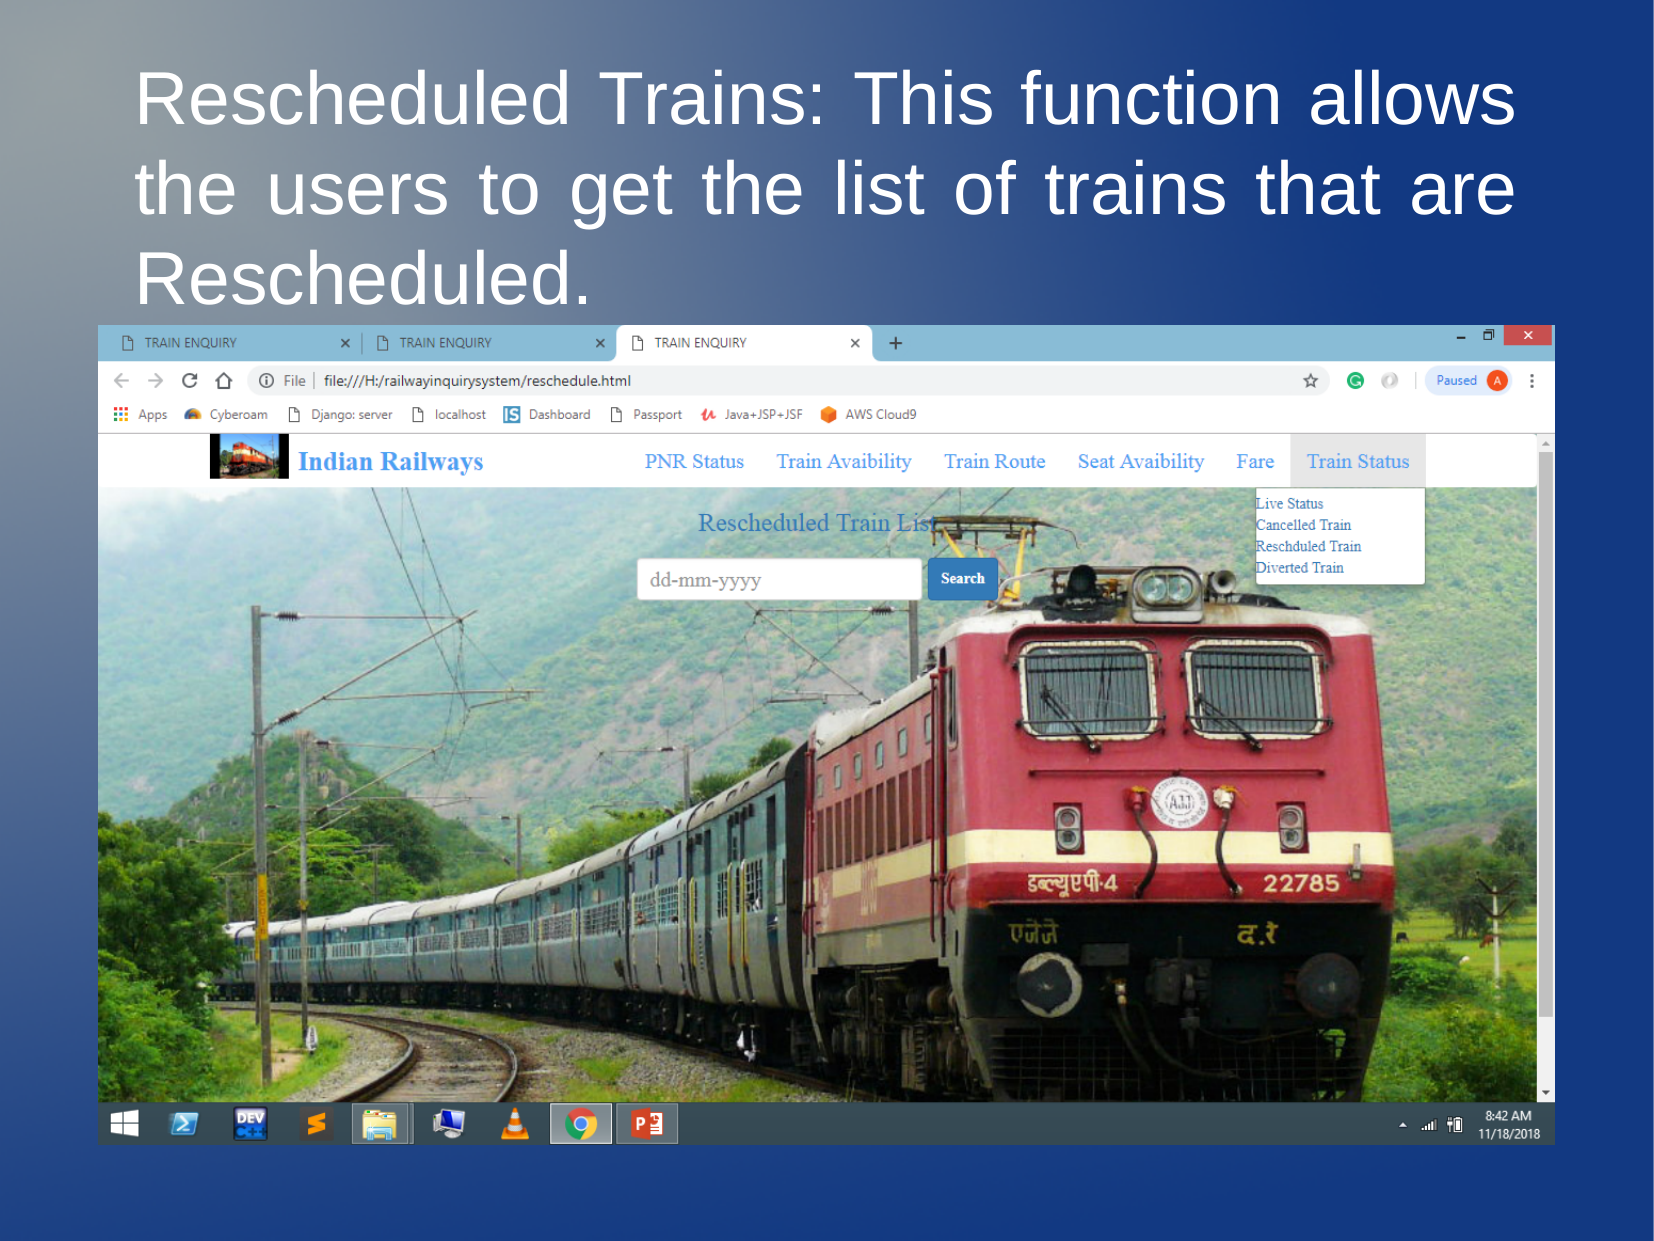

# Rescheduled Trains: This function allows the users to get the list of trains that are Rescheduled.